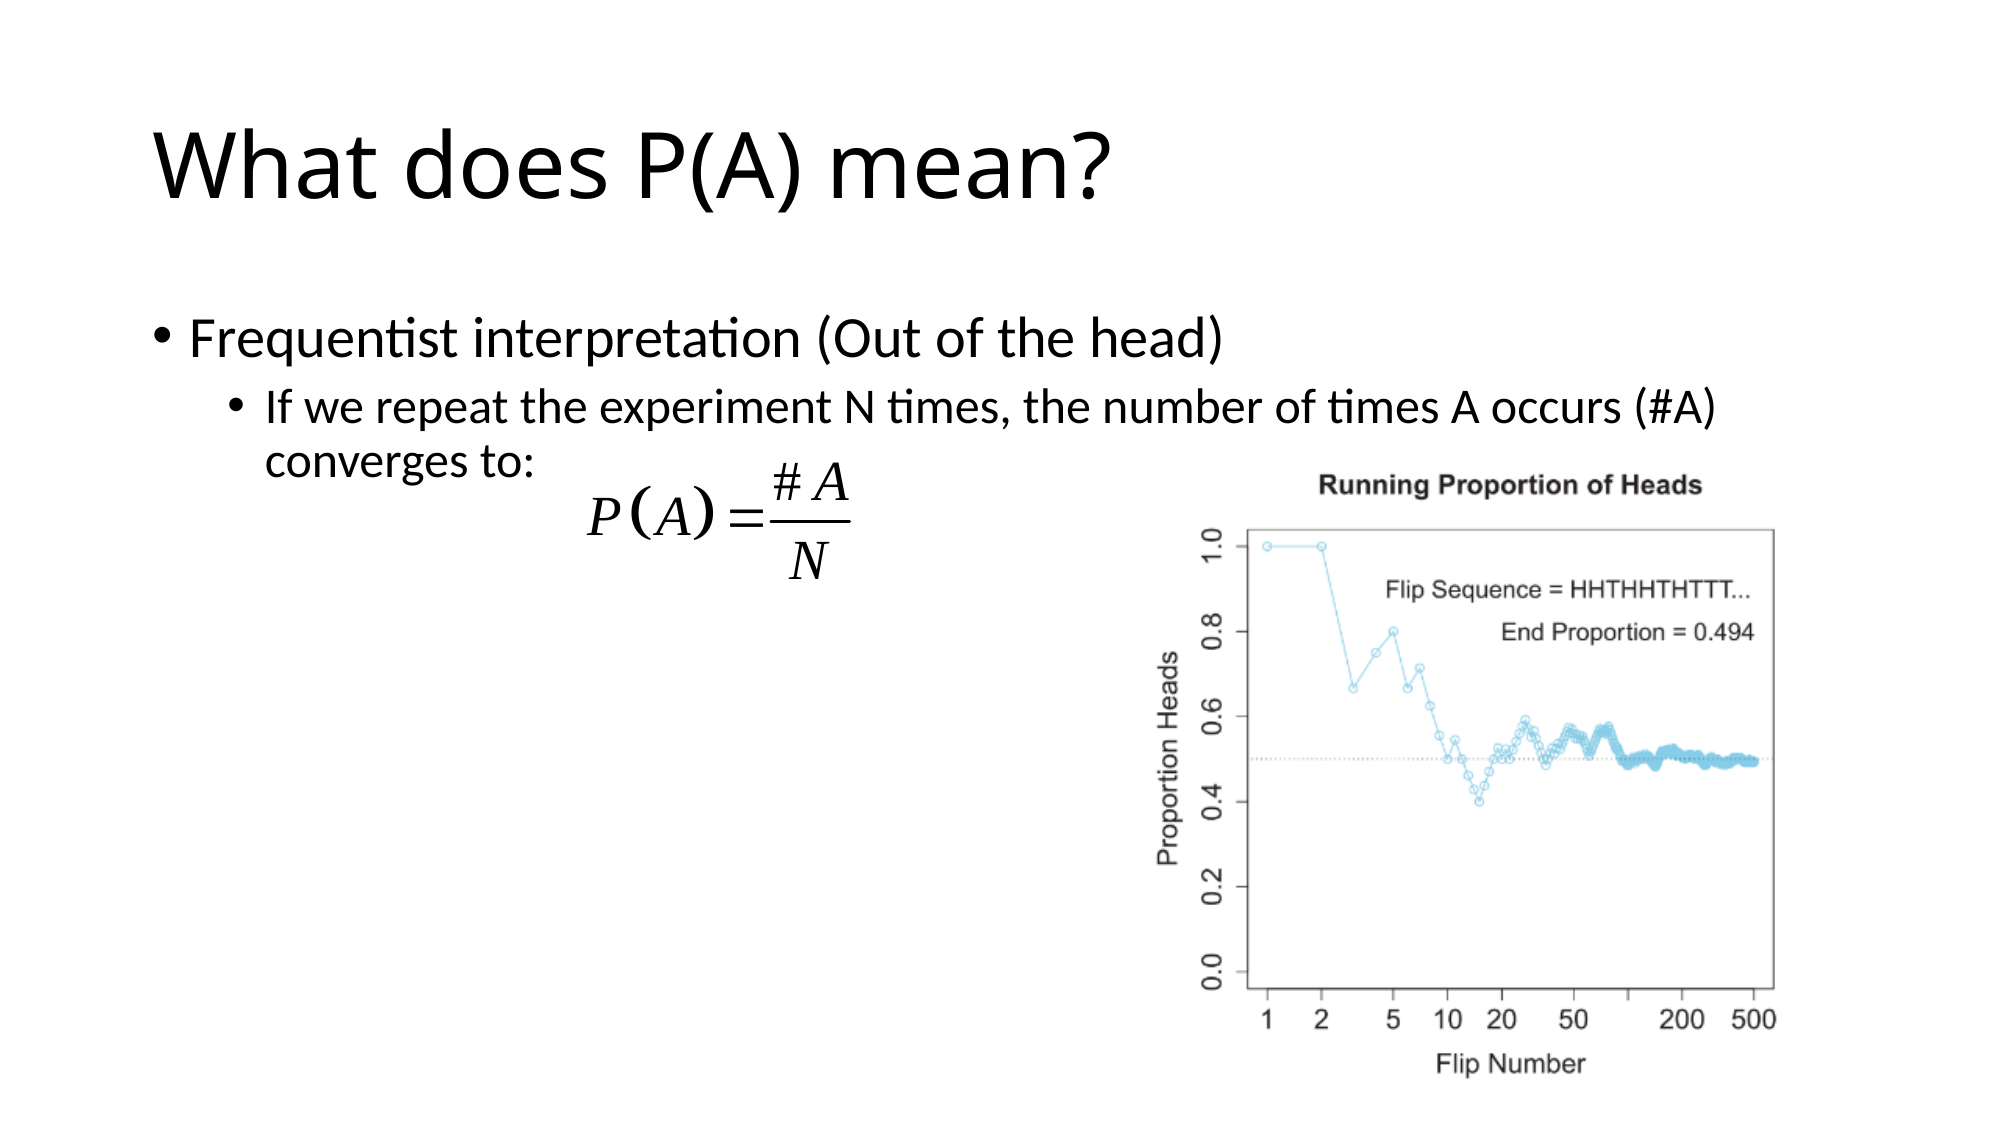

# What does P(A) mean?
Frequentist interpretation (Out of the head)
If we repeat the experiment N times, the number of times A occurs (#A) converges to: